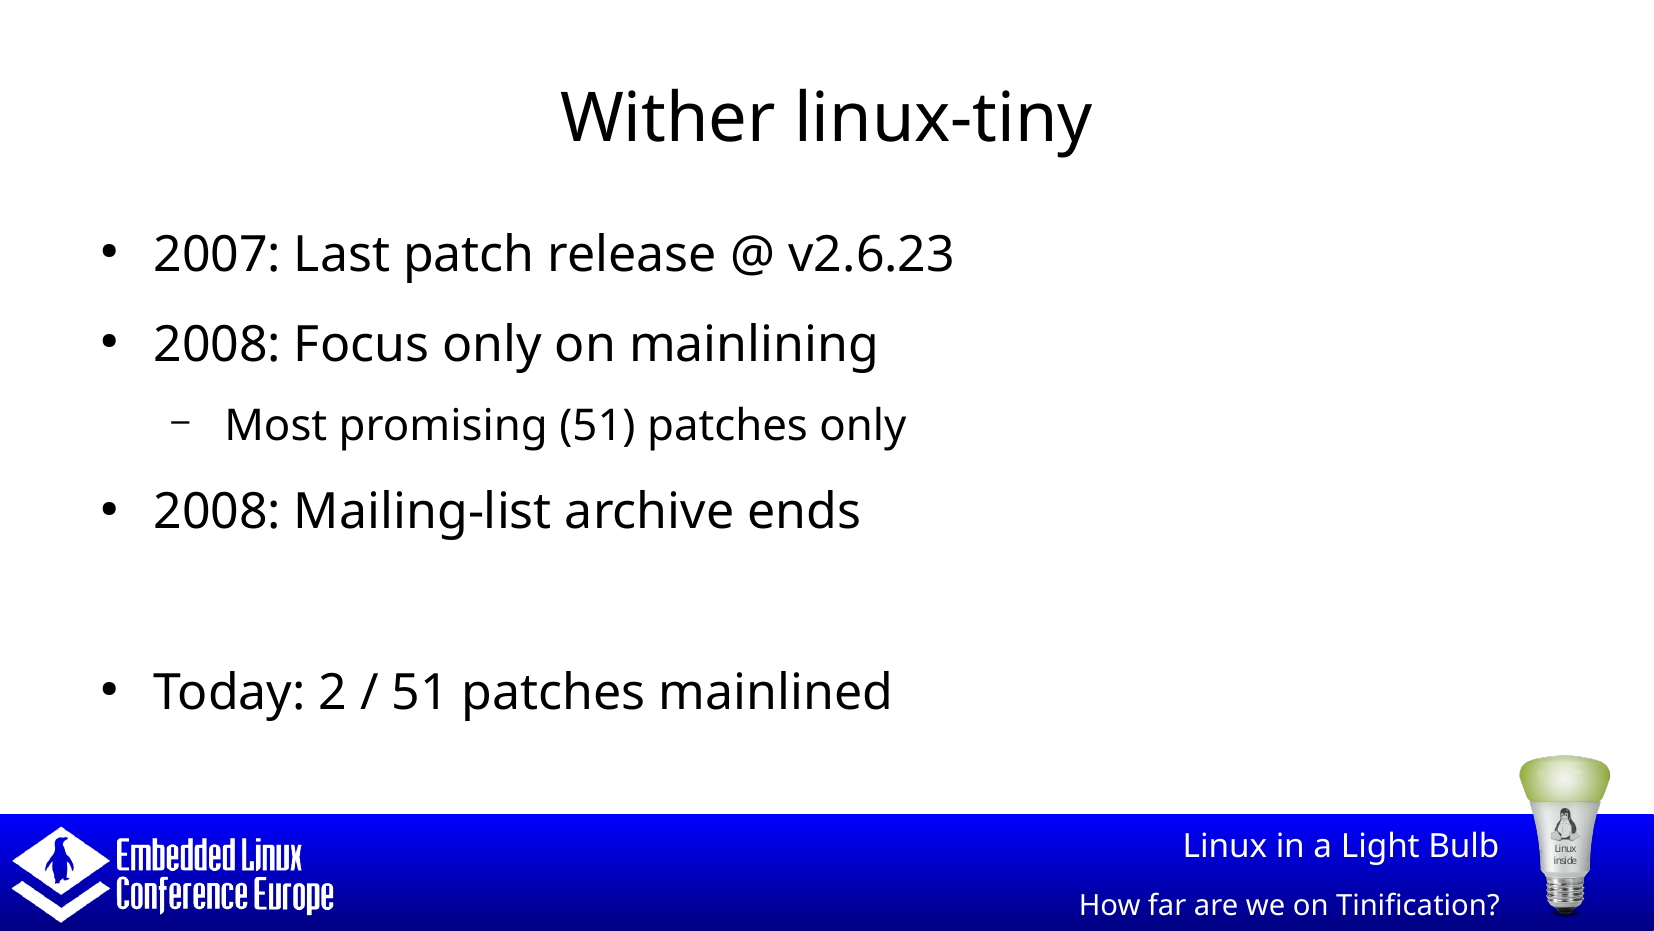

# Wither linux-tiny
2007: Last patch release @ v2.6.23
2008: Focus only on mainlining
Most promising (51) patches only
2008: Mailing-list archive ends
Today: 2 / 51 patches mainlined
Linux in a Light Bulb